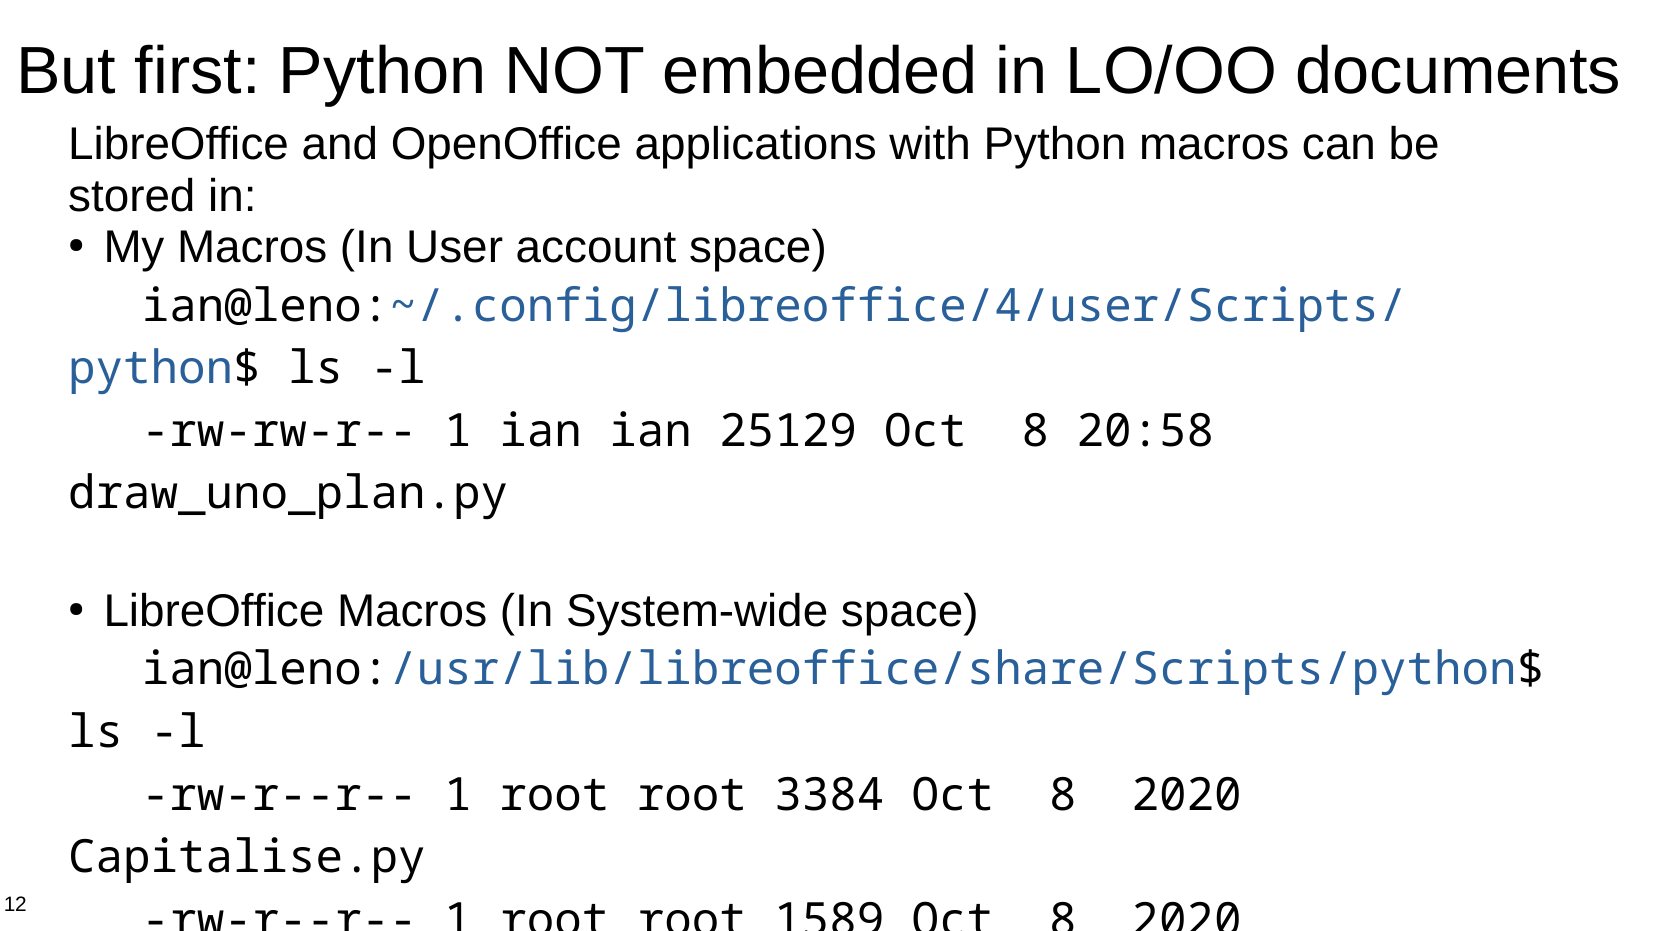

# But first: Python NOT embedded in LO/OO documents
LibreOffice and OpenOffice applications with Python macros can be stored in:
My Macros (In User account space)
	ian@leno:~/.config/libreoffice/4/user/Scripts/python$ ls -l
	-rw-rw-r-- 1 ian ian 25129 Oct 8 20:58 draw_uno_plan.py
LibreOffice Macros (In System-wide space)
	ian@leno:/usr/lib/libreoffice/share/Scripts/python$ ls -l
	-rw-r--r-- 1 root root 3384 Oct 8 2020 Capitalise.py
	-rw-r--r-- 1 root root 1589 Oct 8 2020 HelloWorld.py
	-rw-r--r-- 1 root root 2406 Oct 8 2020 InsertText.py
	-rw-r--r-- 1 root root 2090 Oct 8 2020 NamedRanges.py
	drwxr-xr-x 2 root root 4096 Apr 23 17:26 pythonSamples
	-rw-r--r-- 1 root root 634 Oct 8 2020 SetCellColor.py
Need a PyUno bridge from Python program into LibreOffice:
	$ libreoffice --draw --accept="socket,host=localhost,port=2002;urp;StarOffice.ServiceManager"